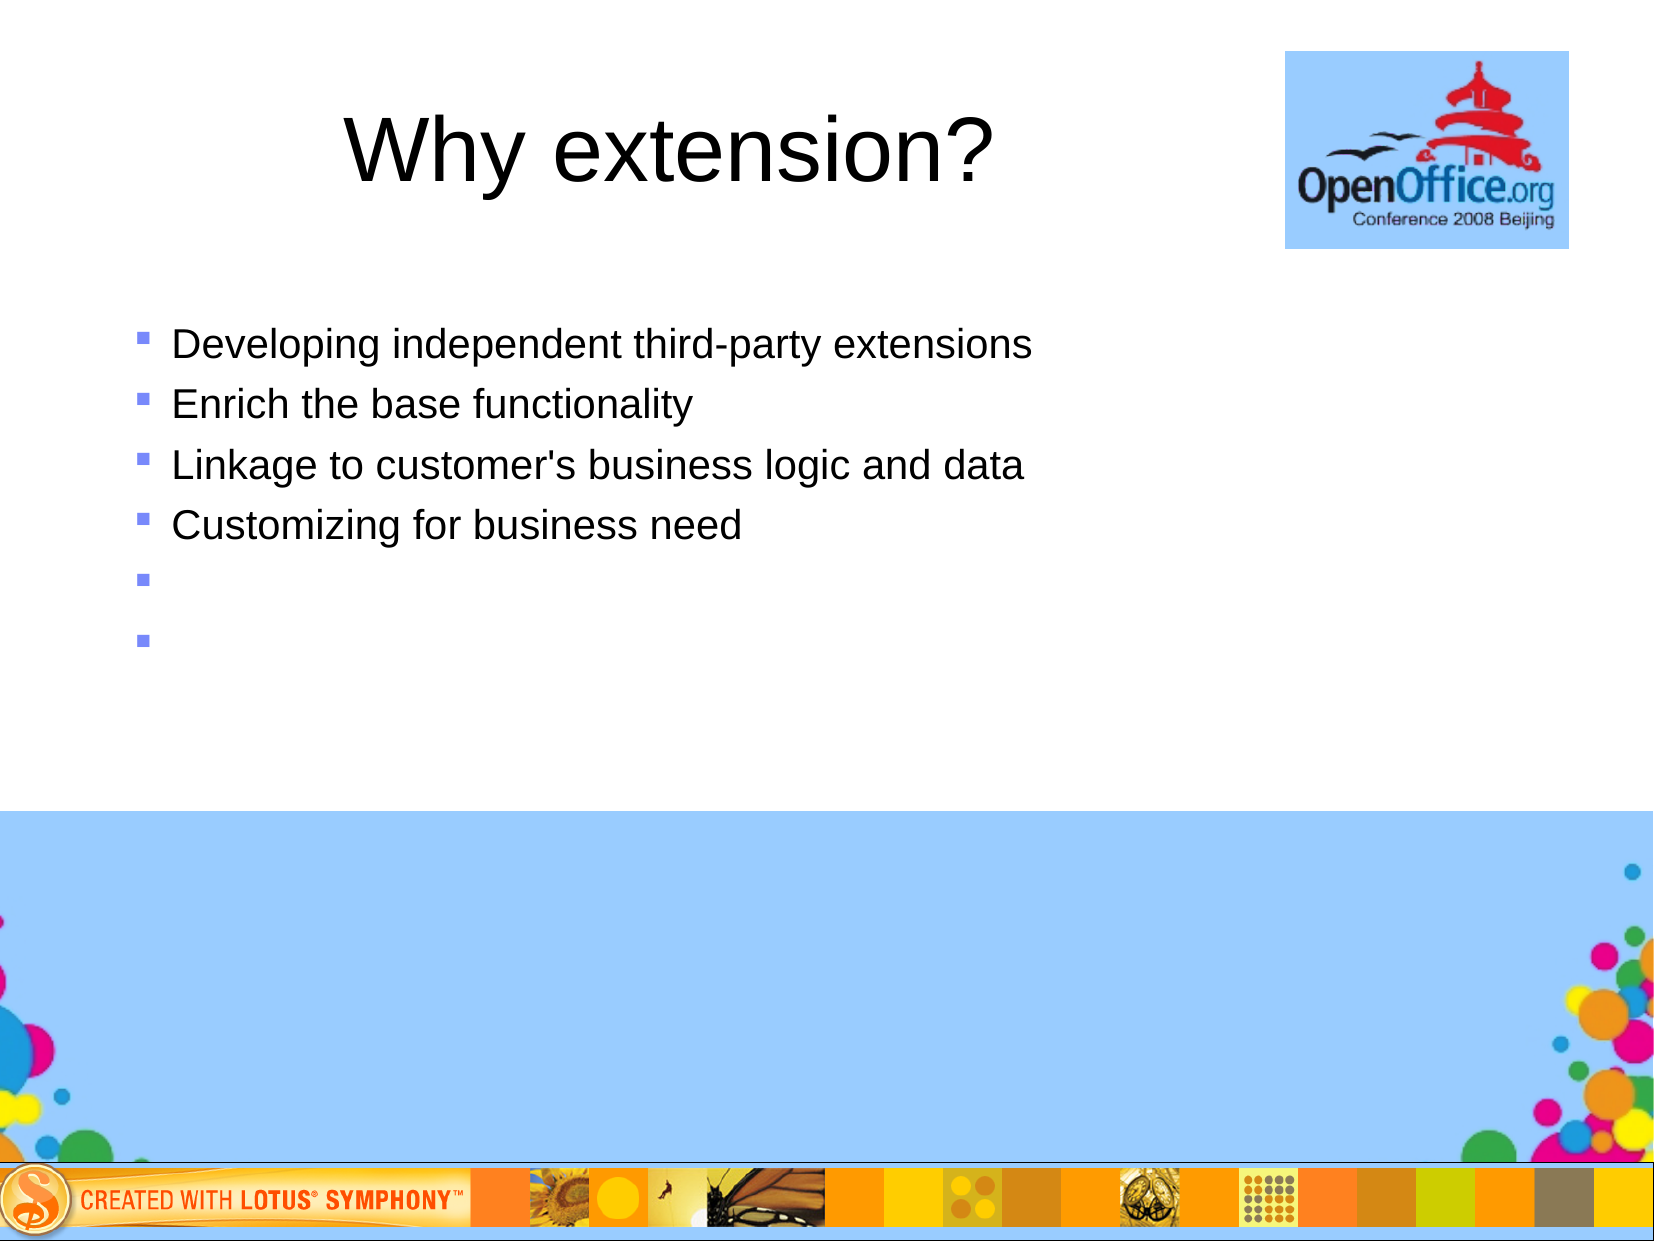

# Why extension?
Developing independent third-party extensions
Enrich the base functionality
Linkage to customer's business logic and data
Customizing for business need